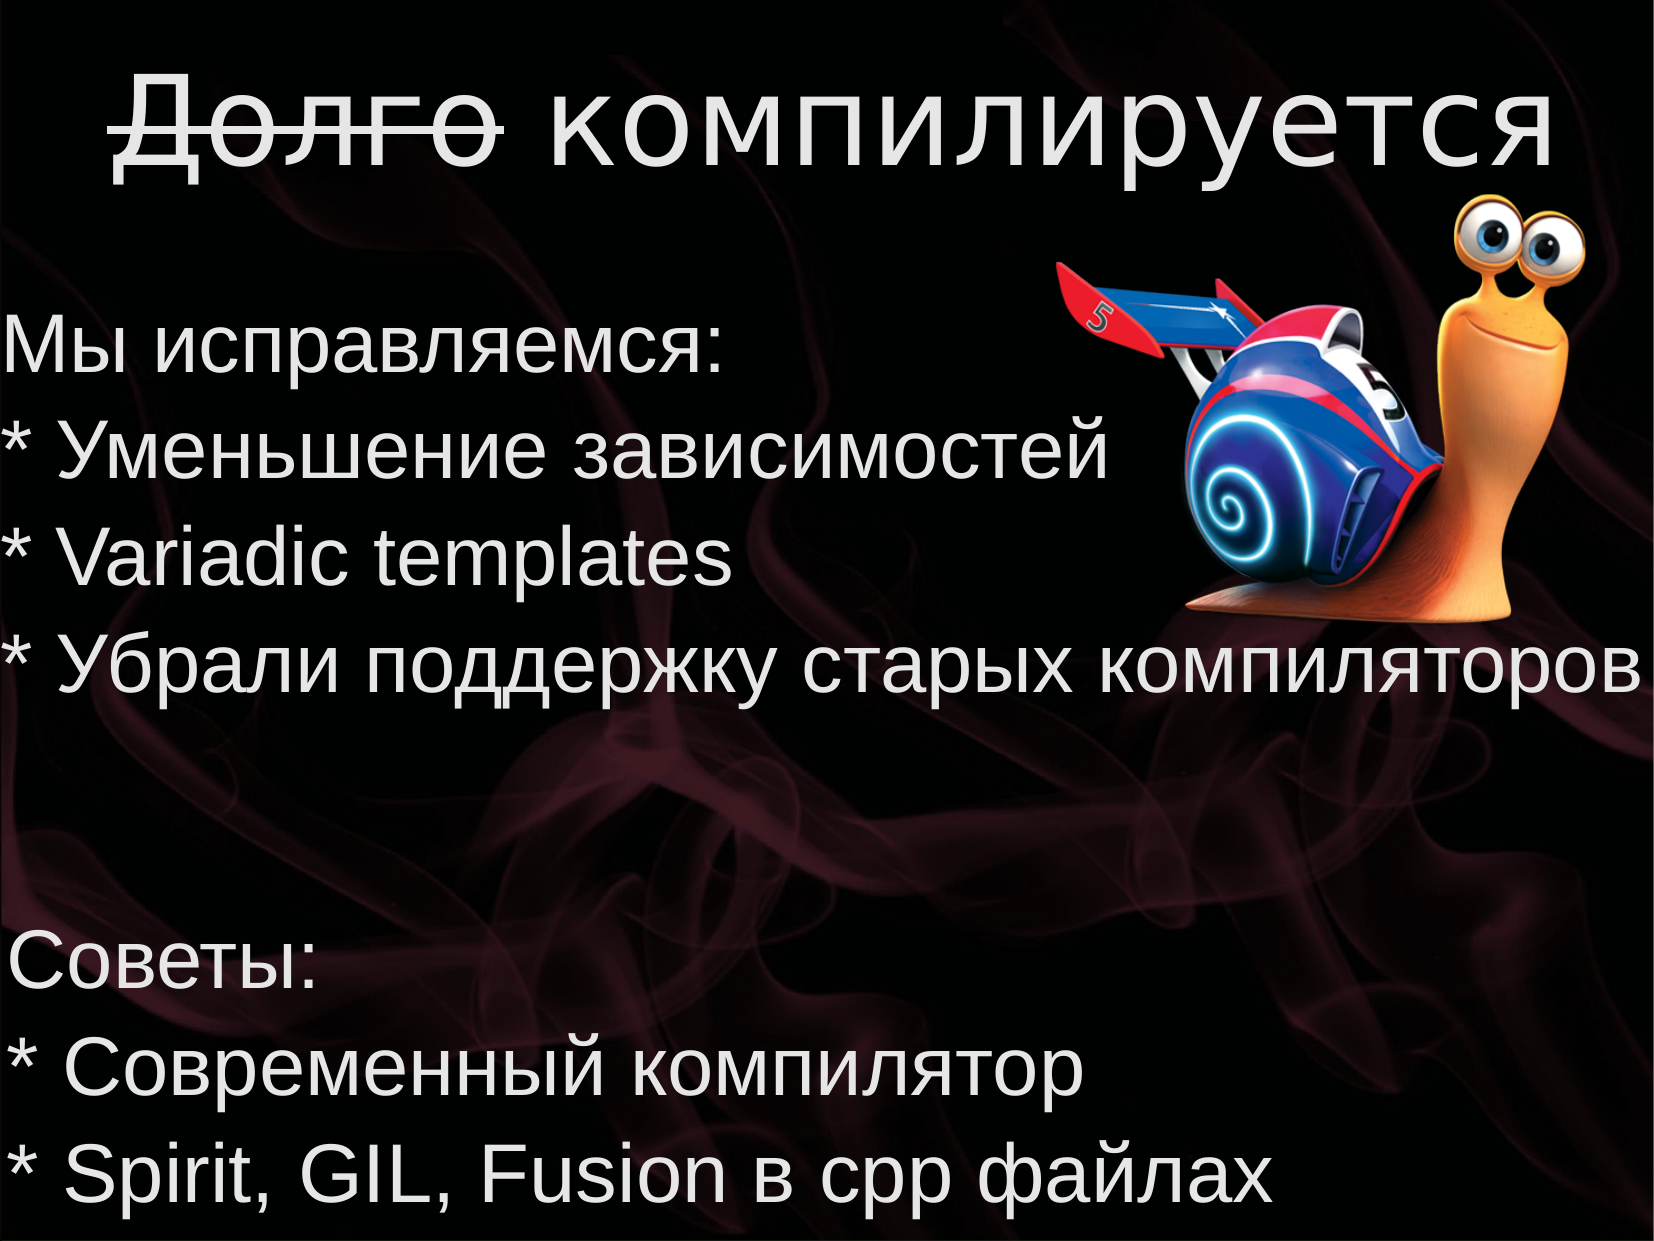

# Долго компилируется
Мы исправляемся:
* Уменьшение зависимостей
* Variadic templates
* Убрали поддержку старых компиляторов
Советы:
* Современный компилятор
* Spirit, GIL, Fusion в cpp файлах